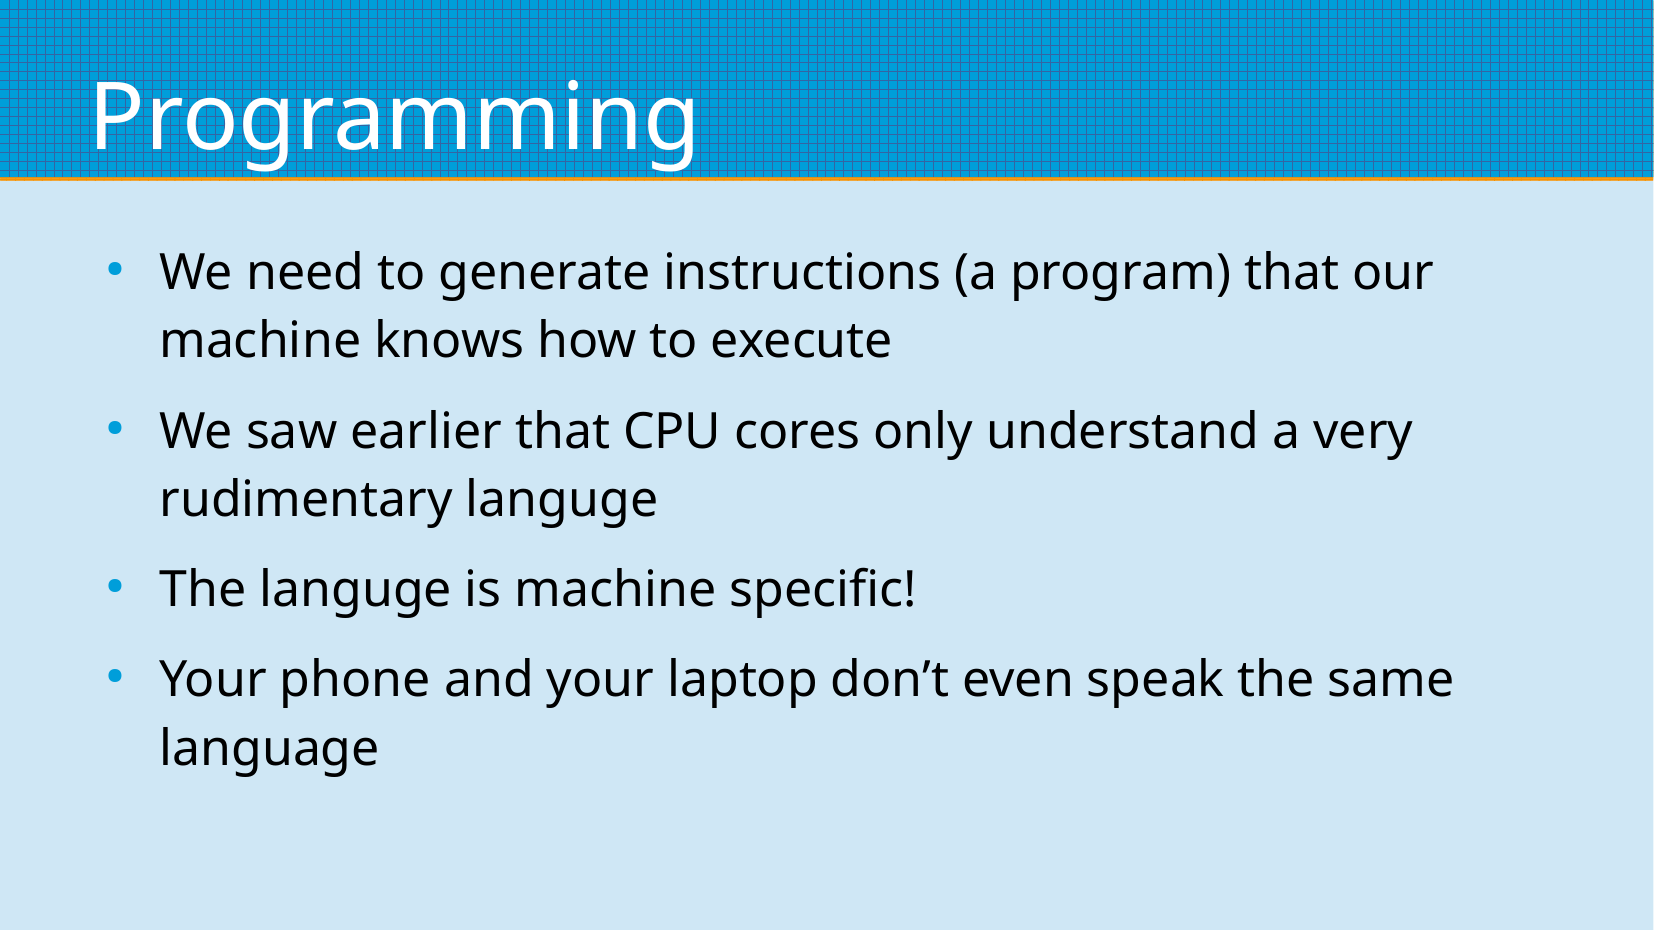

# Programming
We need to generate instructions (a program) that our machine knows how to execute
We saw earlier that CPU cores only understand a very rudimentary languge
The languge is machine specific!
Your phone and your laptop don’t even speak the same language